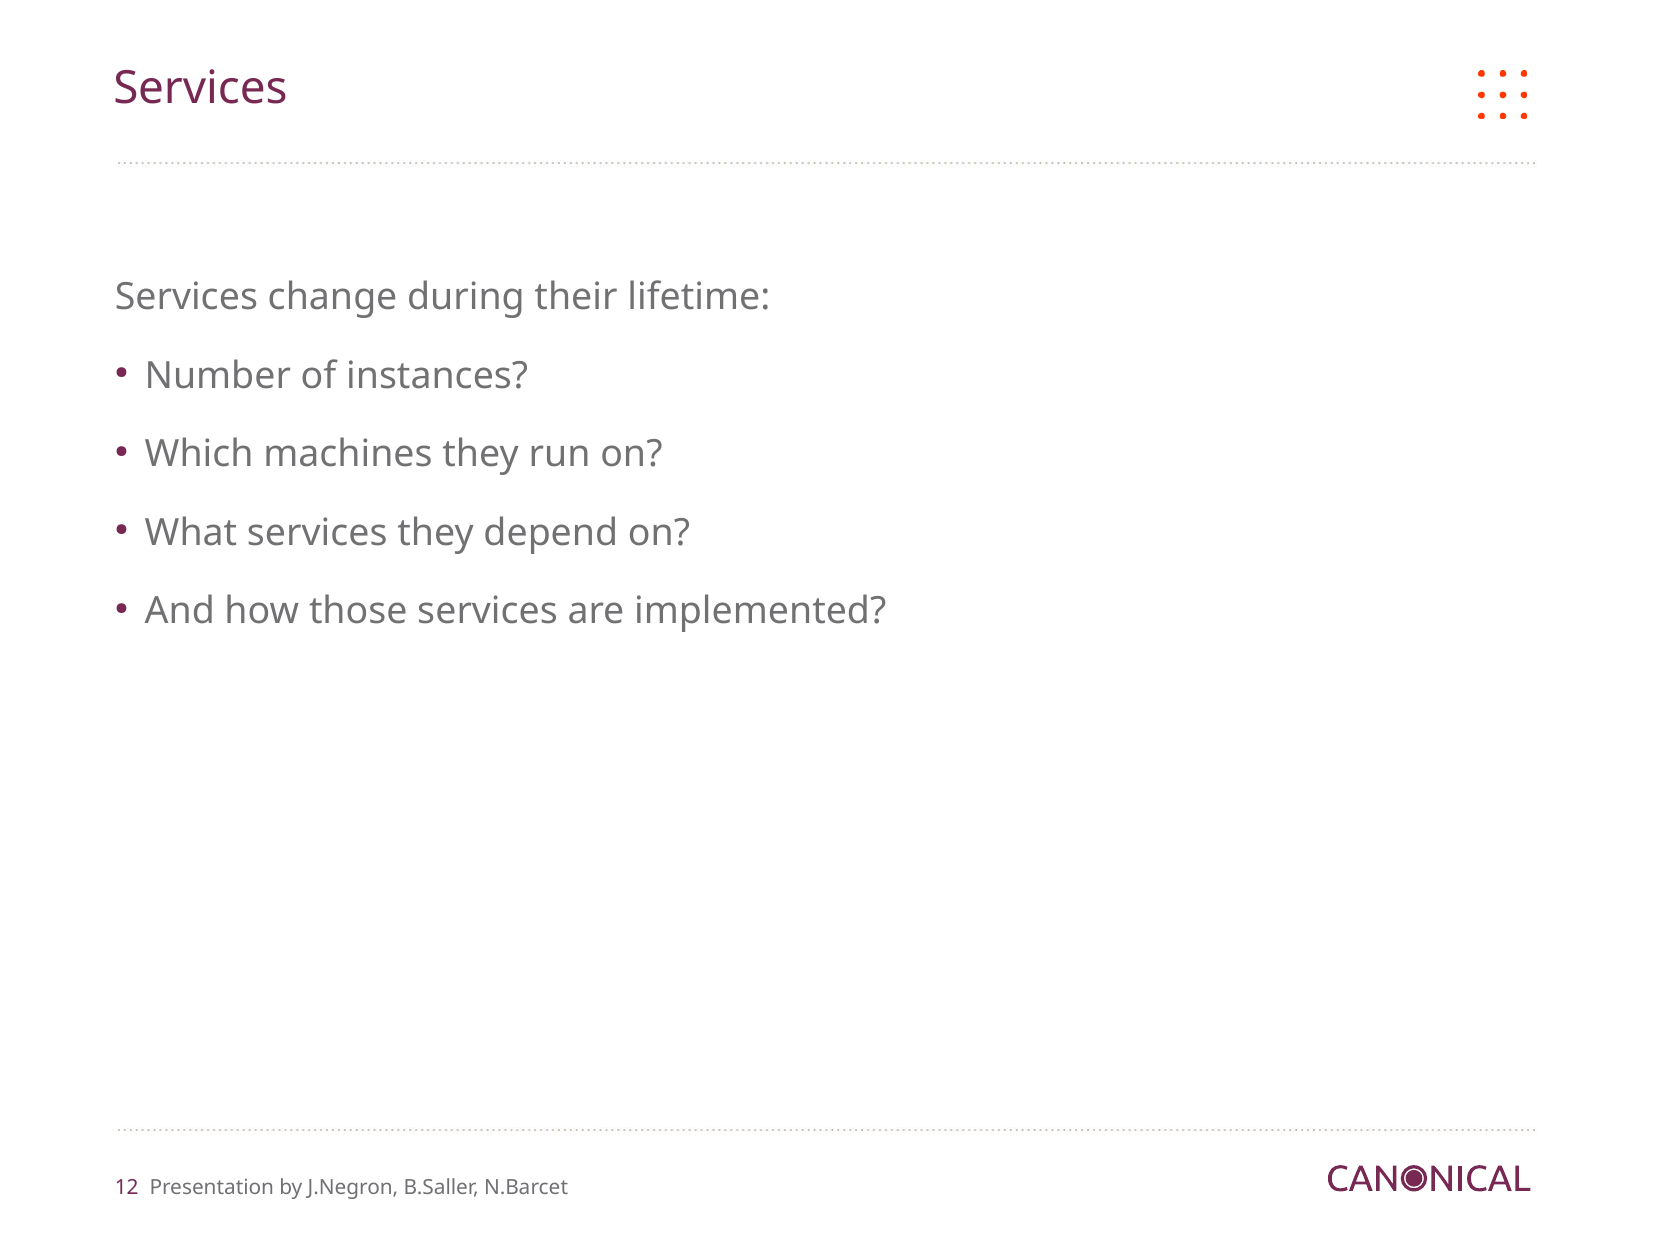

# Services
Services change during their lifetime:
Number of instances?
Which machines they run on?
What services they depend on?
And how those services are implemented?